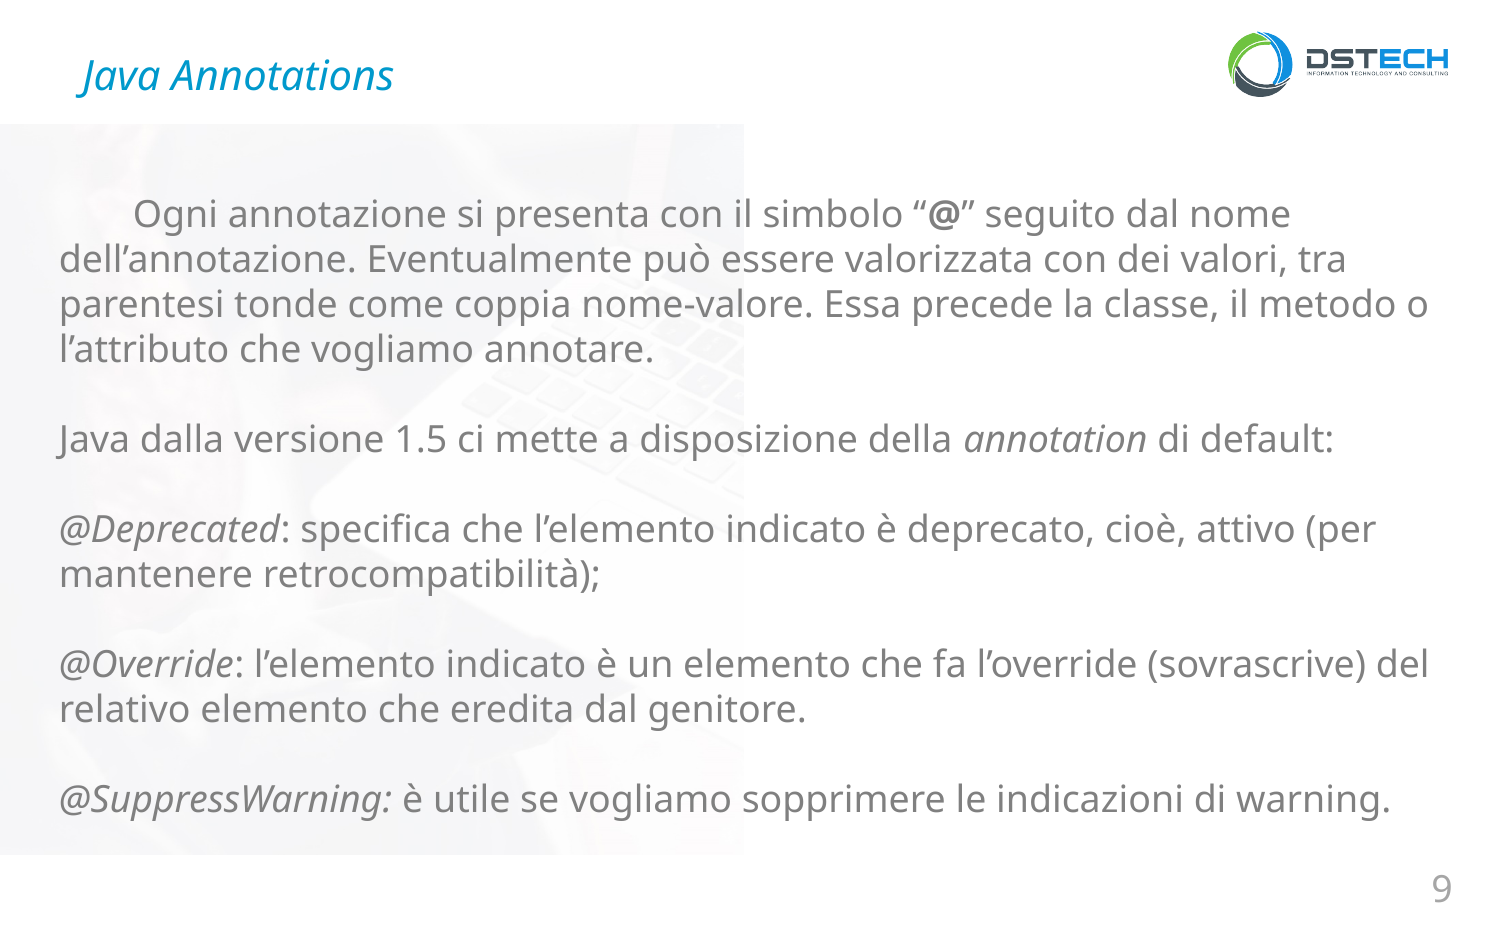

Java Annotations
	Ogni annotazione si presenta con il simbolo “@” seguito dal nome dell’annotazione. Eventualmente può essere valorizzata con dei valori, tra parentesi tonde come coppia nome-valore. Essa precede la classe, il metodo o l’attributo che vogliamo annotare.
Java dalla versione 1.5 ci mette a disposizione della annotation di default:
@Deprecated: specifica che l’elemento indicato è deprecato, cioè, attivo (per mantenere retrocompatibilità);
@Override: l’elemento indicato è un elemento che fa l’override (sovrascrive) del relativo elemento che eredita dal genitore.
@SuppressWarning: è utile se vogliamo sopprimere le indicazioni di warning.
9